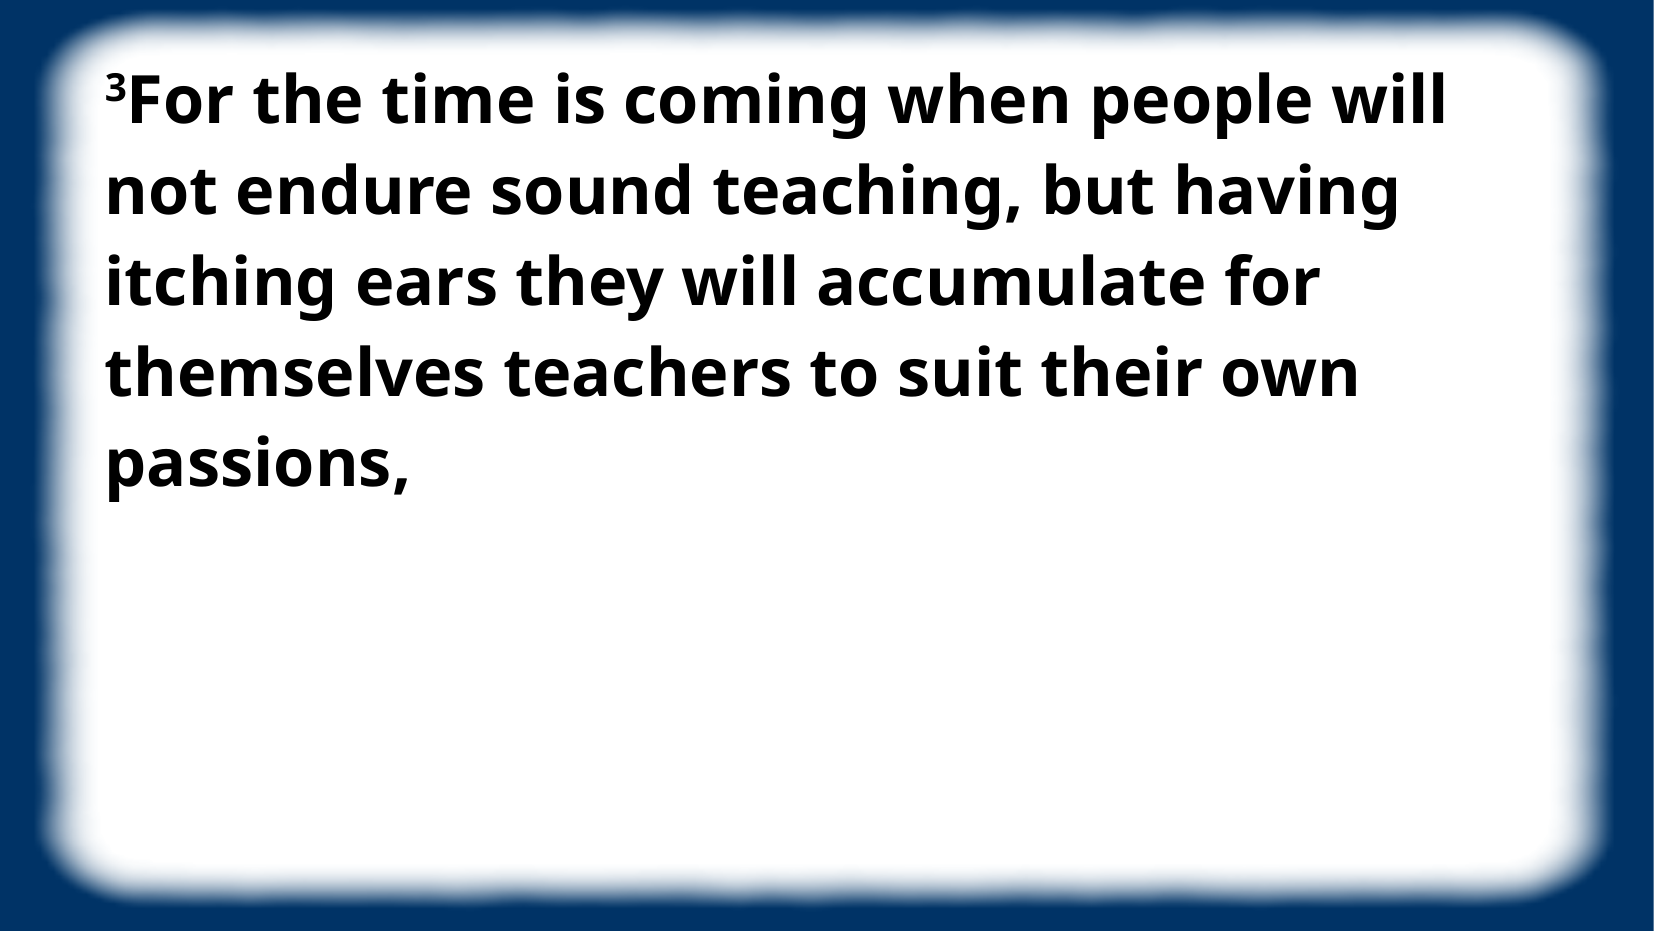

3For the time is coming when people will not endure sound teaching, but having itching ears they will accumulate for themselves teachers to suit their own passions,